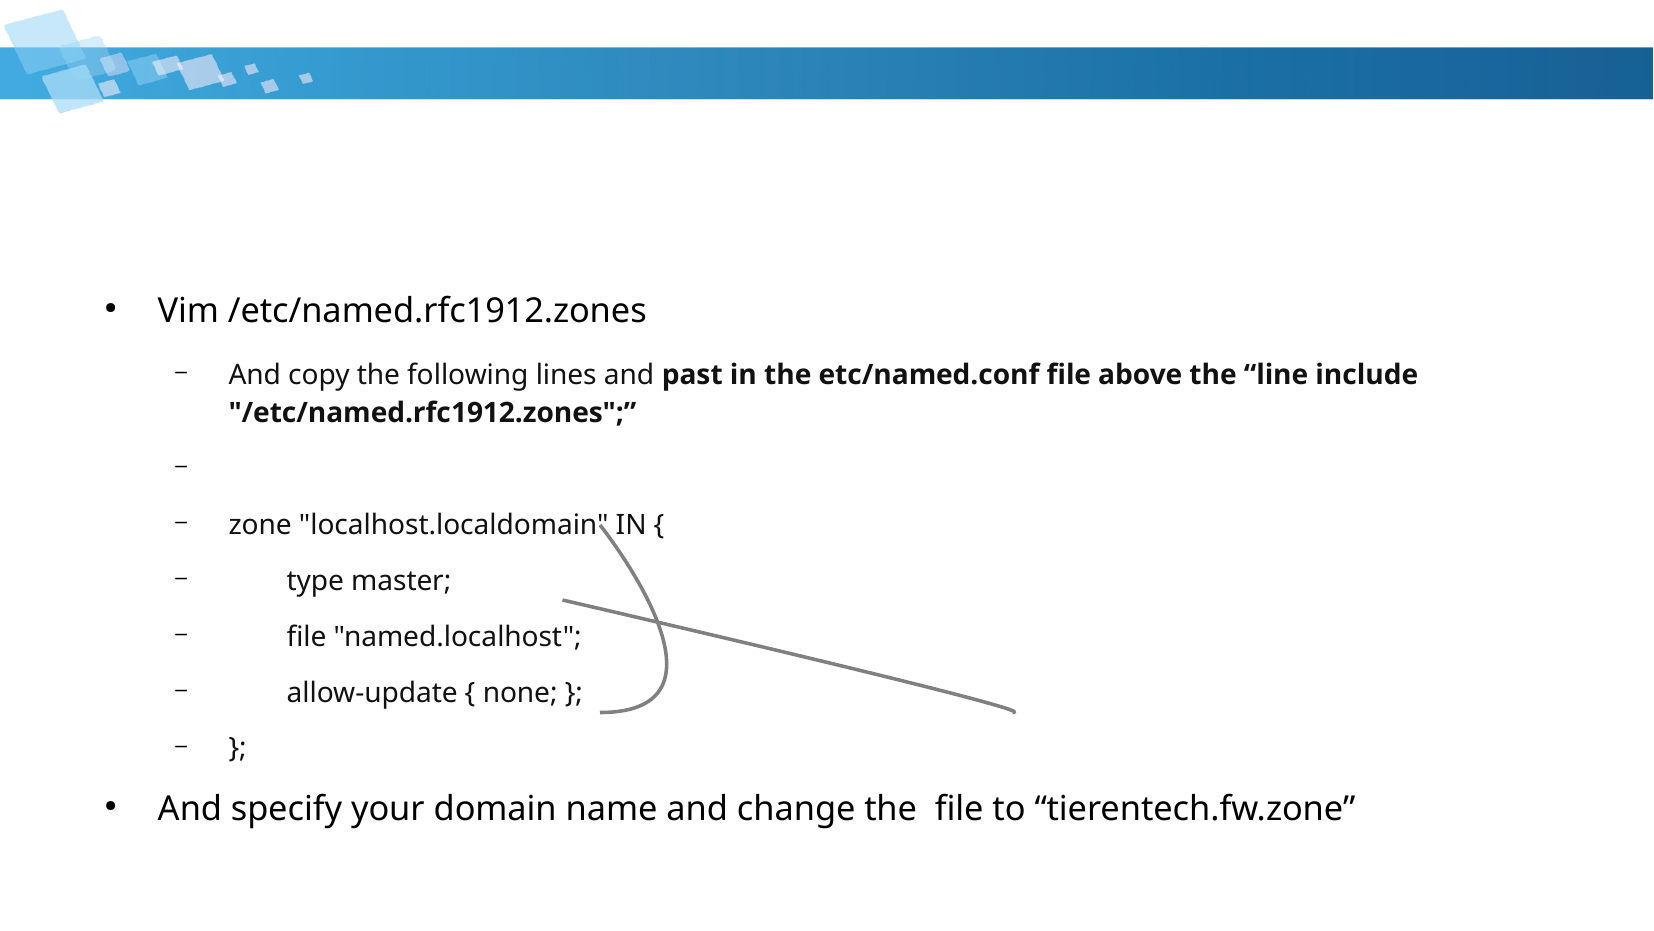

#
Vim /etc/named.rfc1912.zones
And copy the following lines and past in the etc/named.conf file above the “line include "/etc/named.rfc1912.zones";”
zone "localhost.localdomain" IN {
 type master;
 file "named.localhost";
 allow-update { none; };
};
And specify your domain name and change the file to “tierentech.fw.zone”